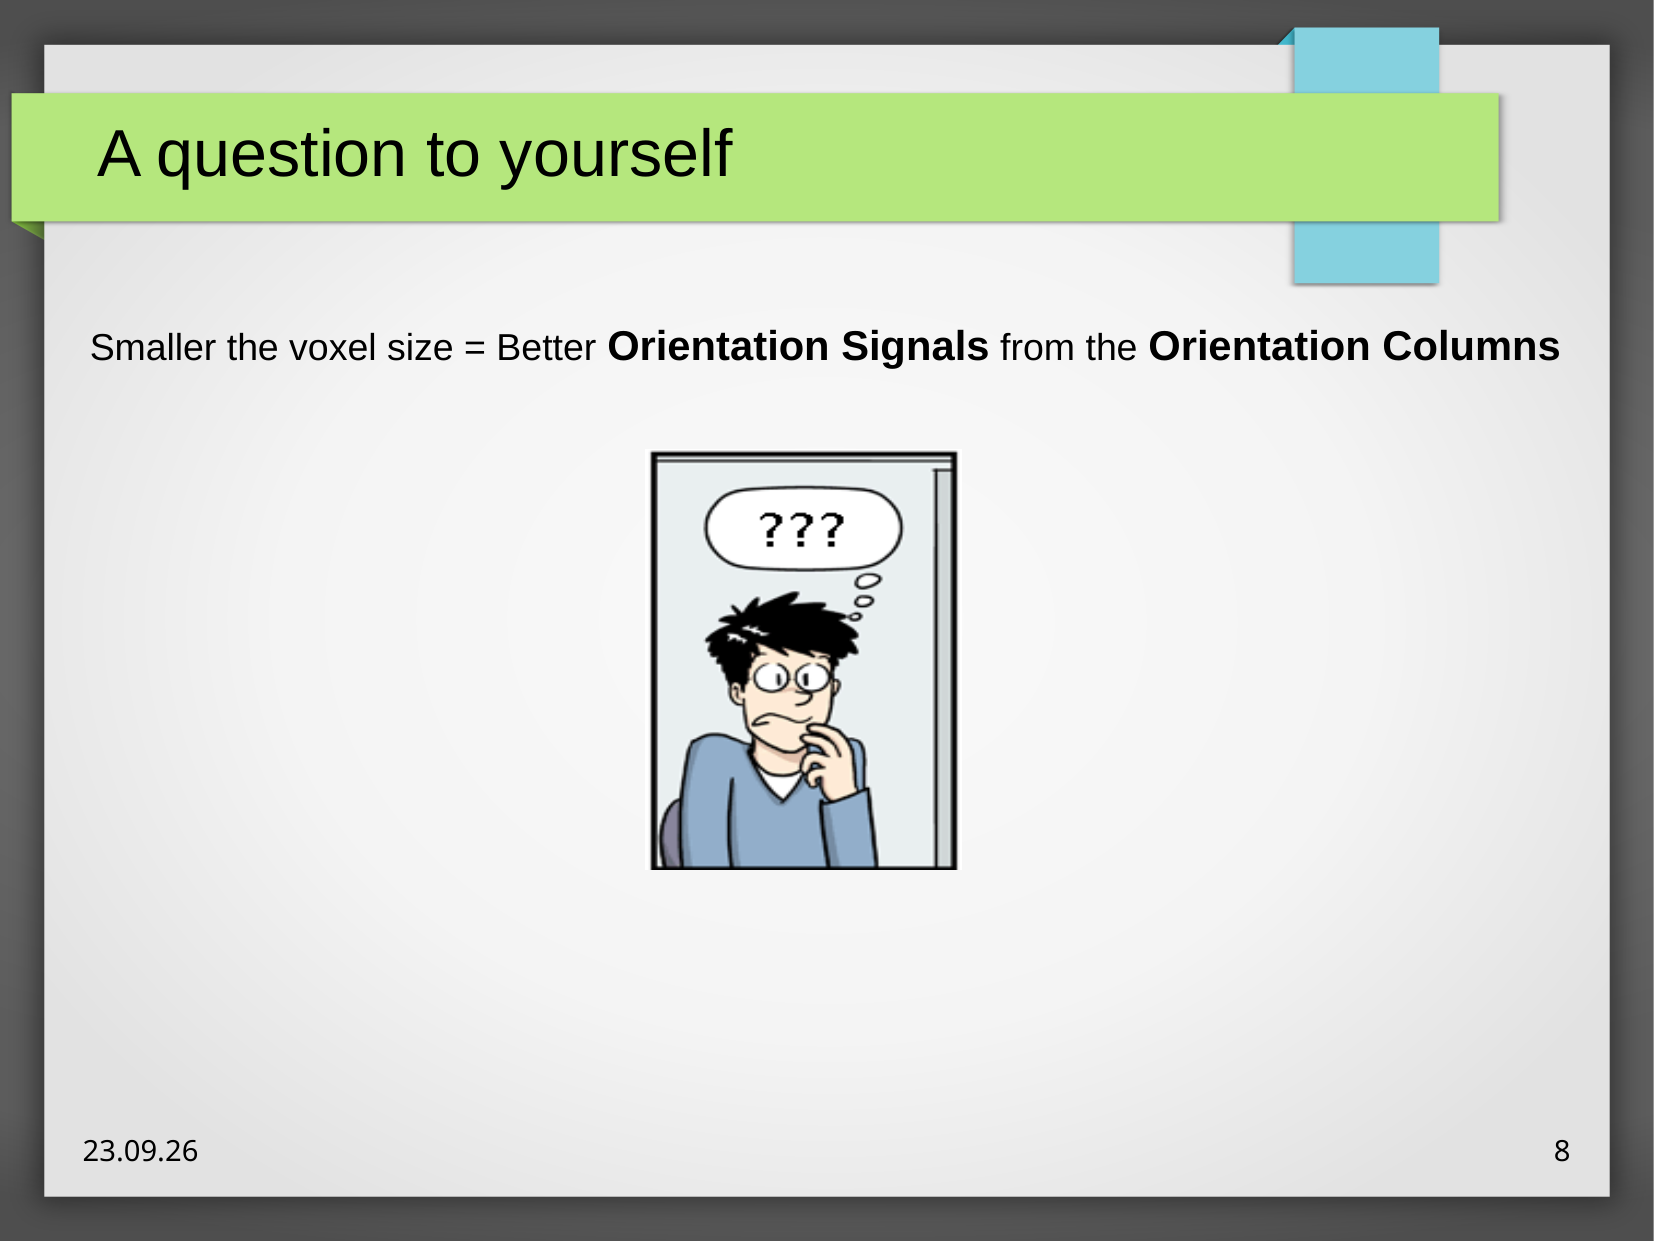

A question to yourself
Smaller the voxel size = Better Orientation Signals from the Orientation Columns
8